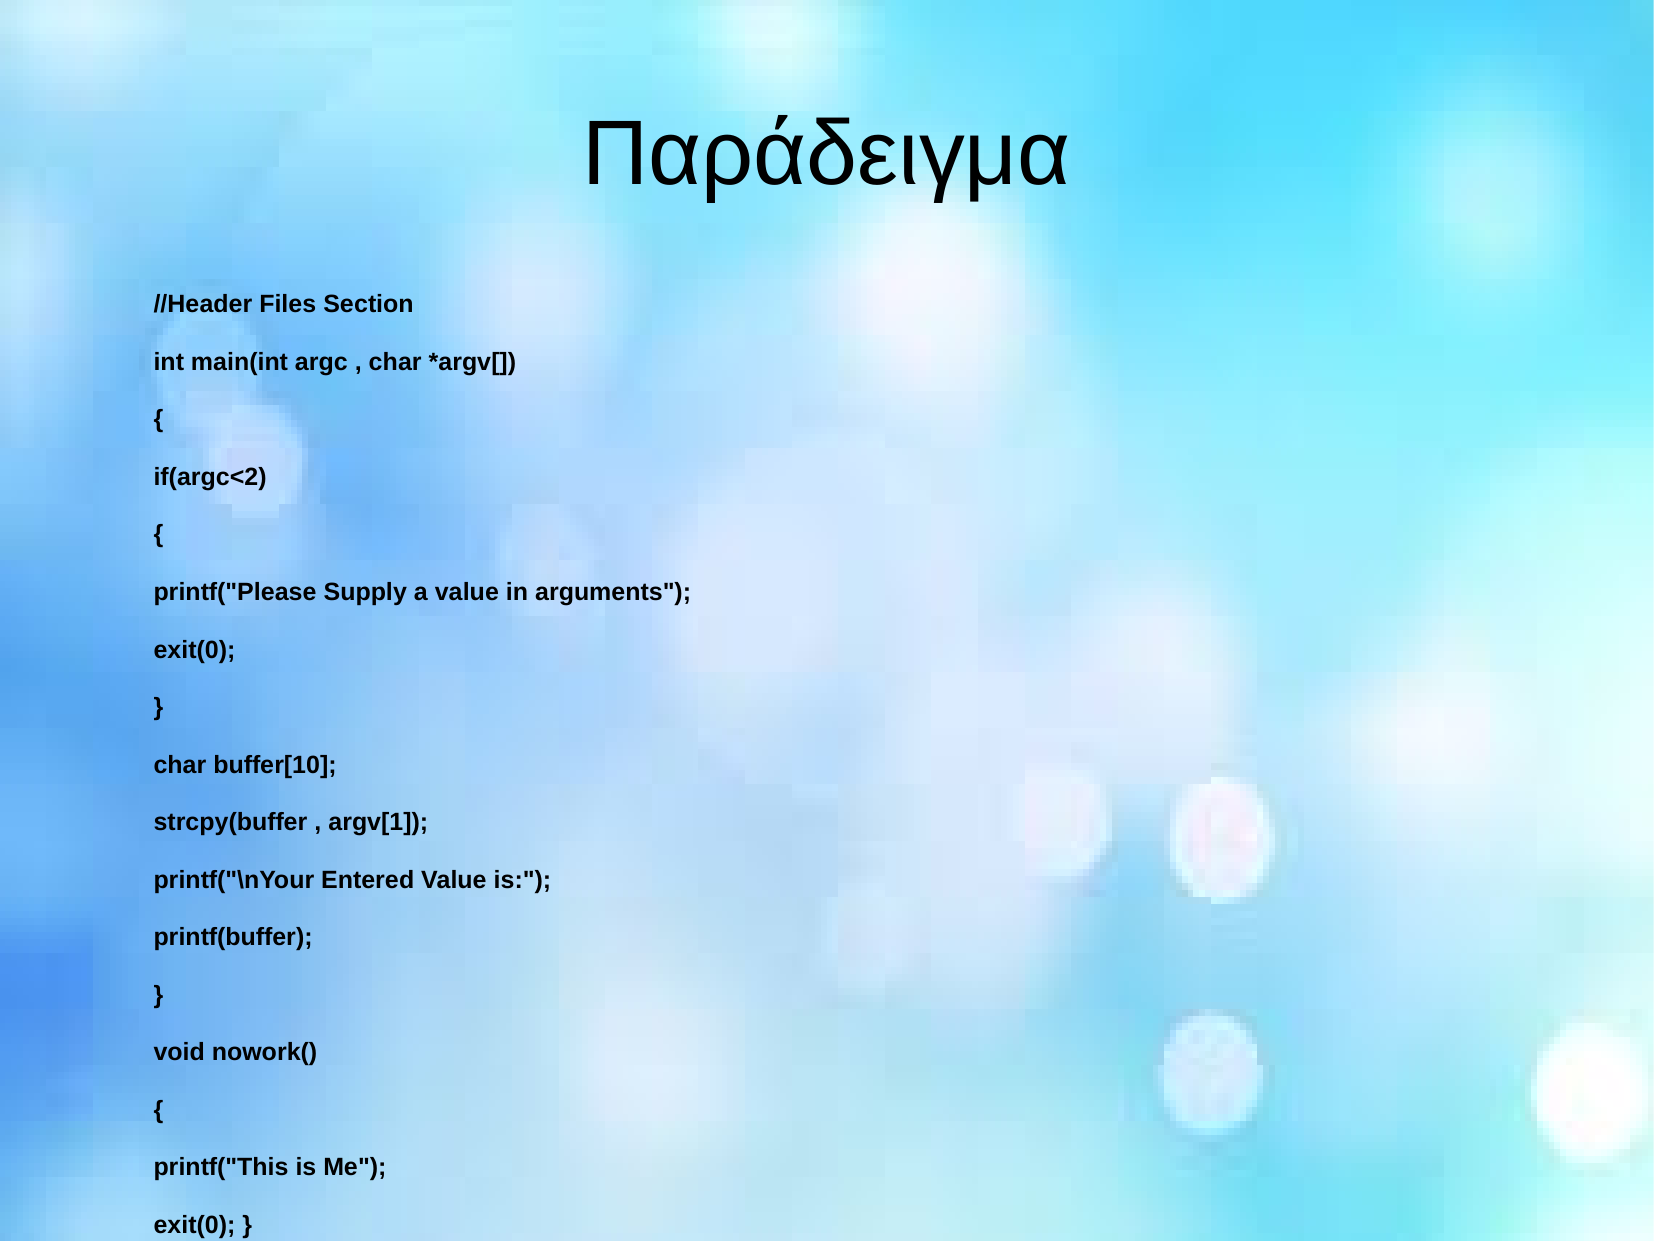

# Παράδειγμα
//Header Files Section
int main(int argc , char *argv[])
{
if(argc<2)
{
printf("Please Supply a value in arguments");
exit(0);
}
char buffer[10];
strcpy(buffer , argv[1]);
printf("\nYour Entered Value is:");
printf(buffer);
}
void nowork()
{
printf("This is Me");
exit(0); }